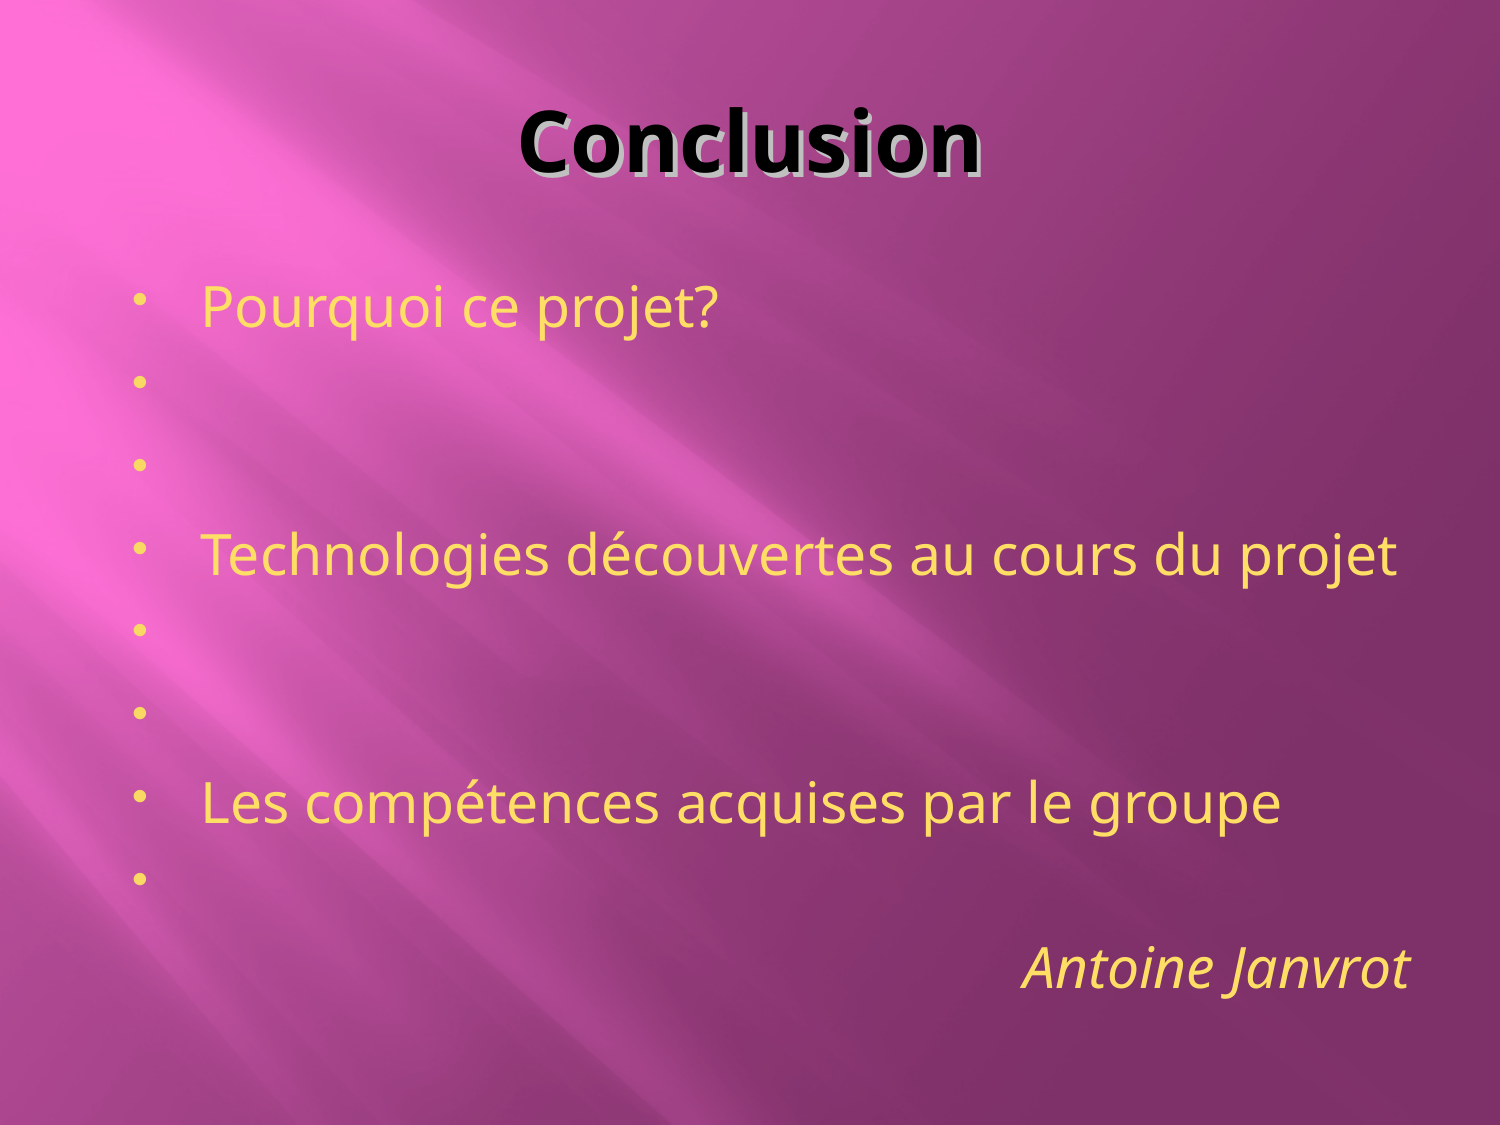

# Conclusion
Pourquoi ce projet?
Technologies découvertes au cours du projet
Les compétences acquises par le groupe
Antoine Janvrot